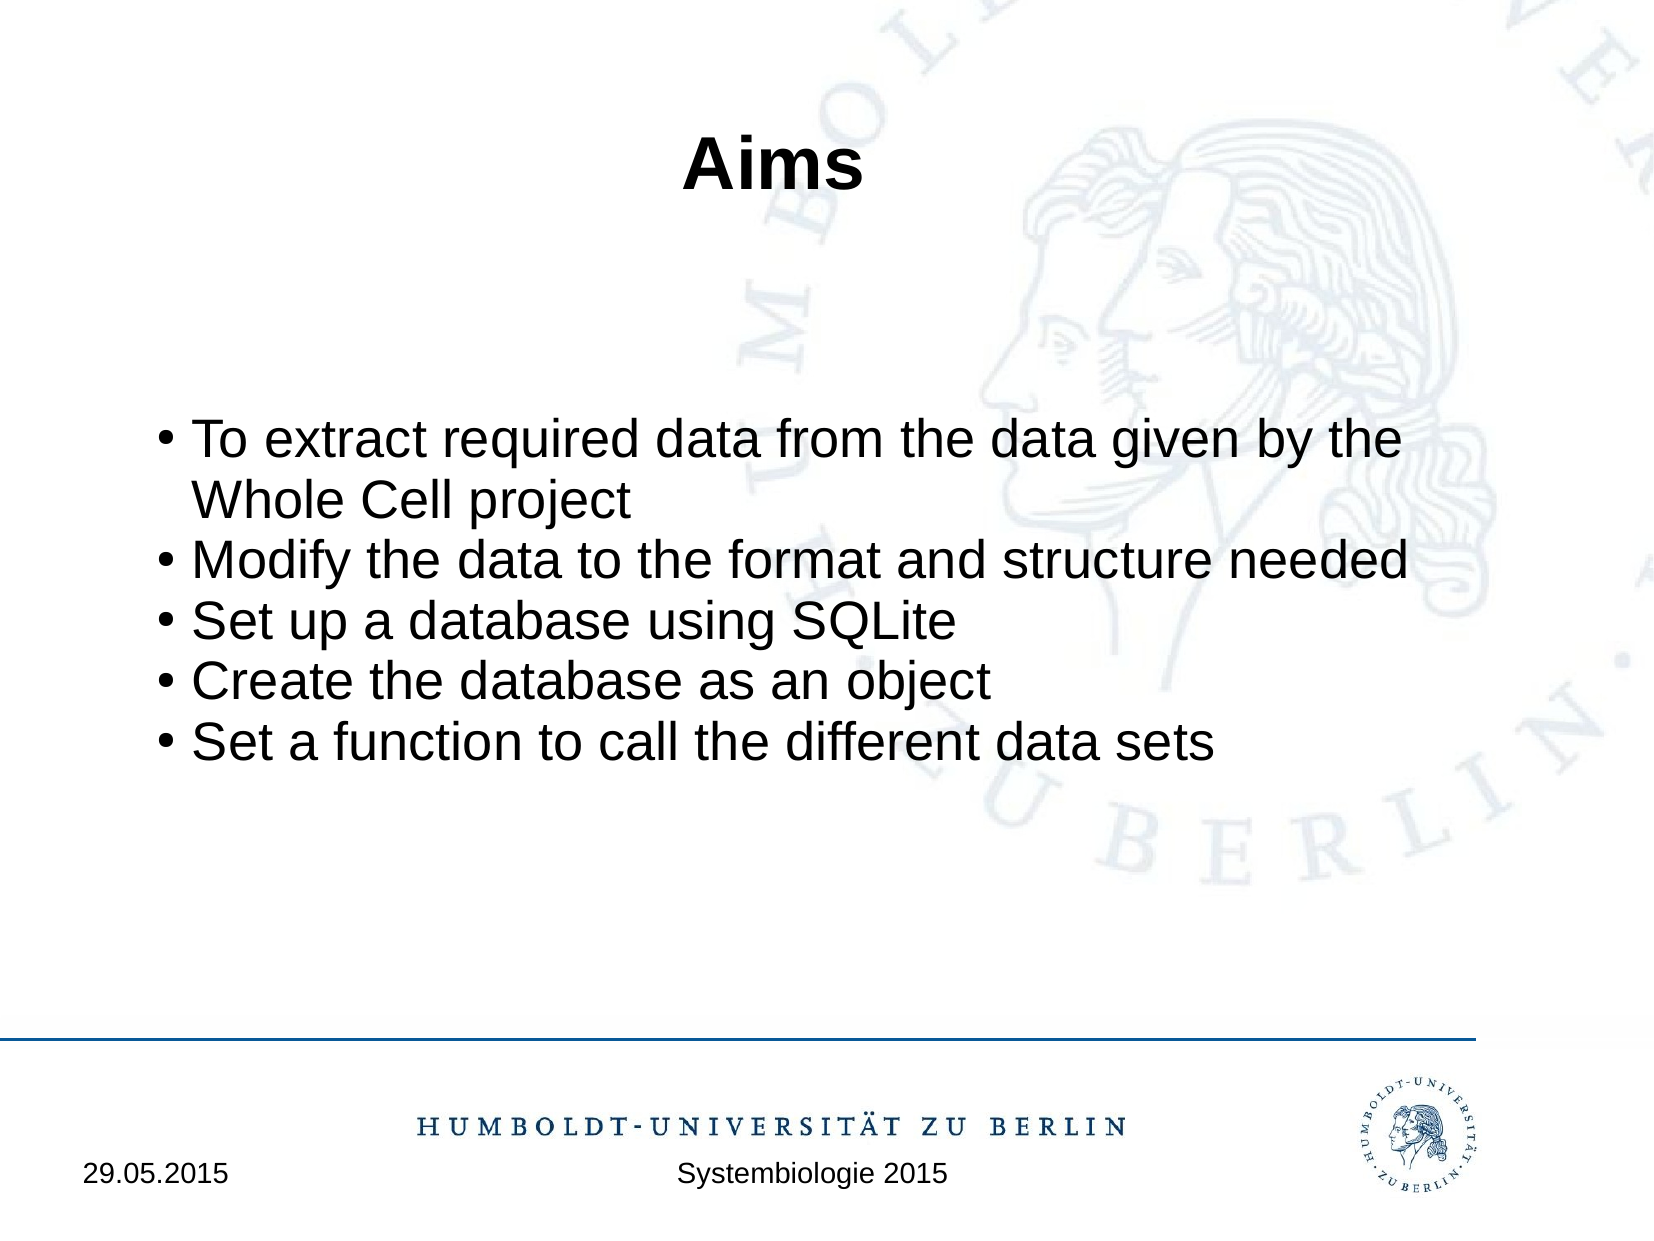

Aims
To extract required data from the data given by the Whole Cell project
Modify the data to the format and structure needed
Set up a database using SQLite
Create the database as an object
Set a function to call the different data sets
Systemsbiology